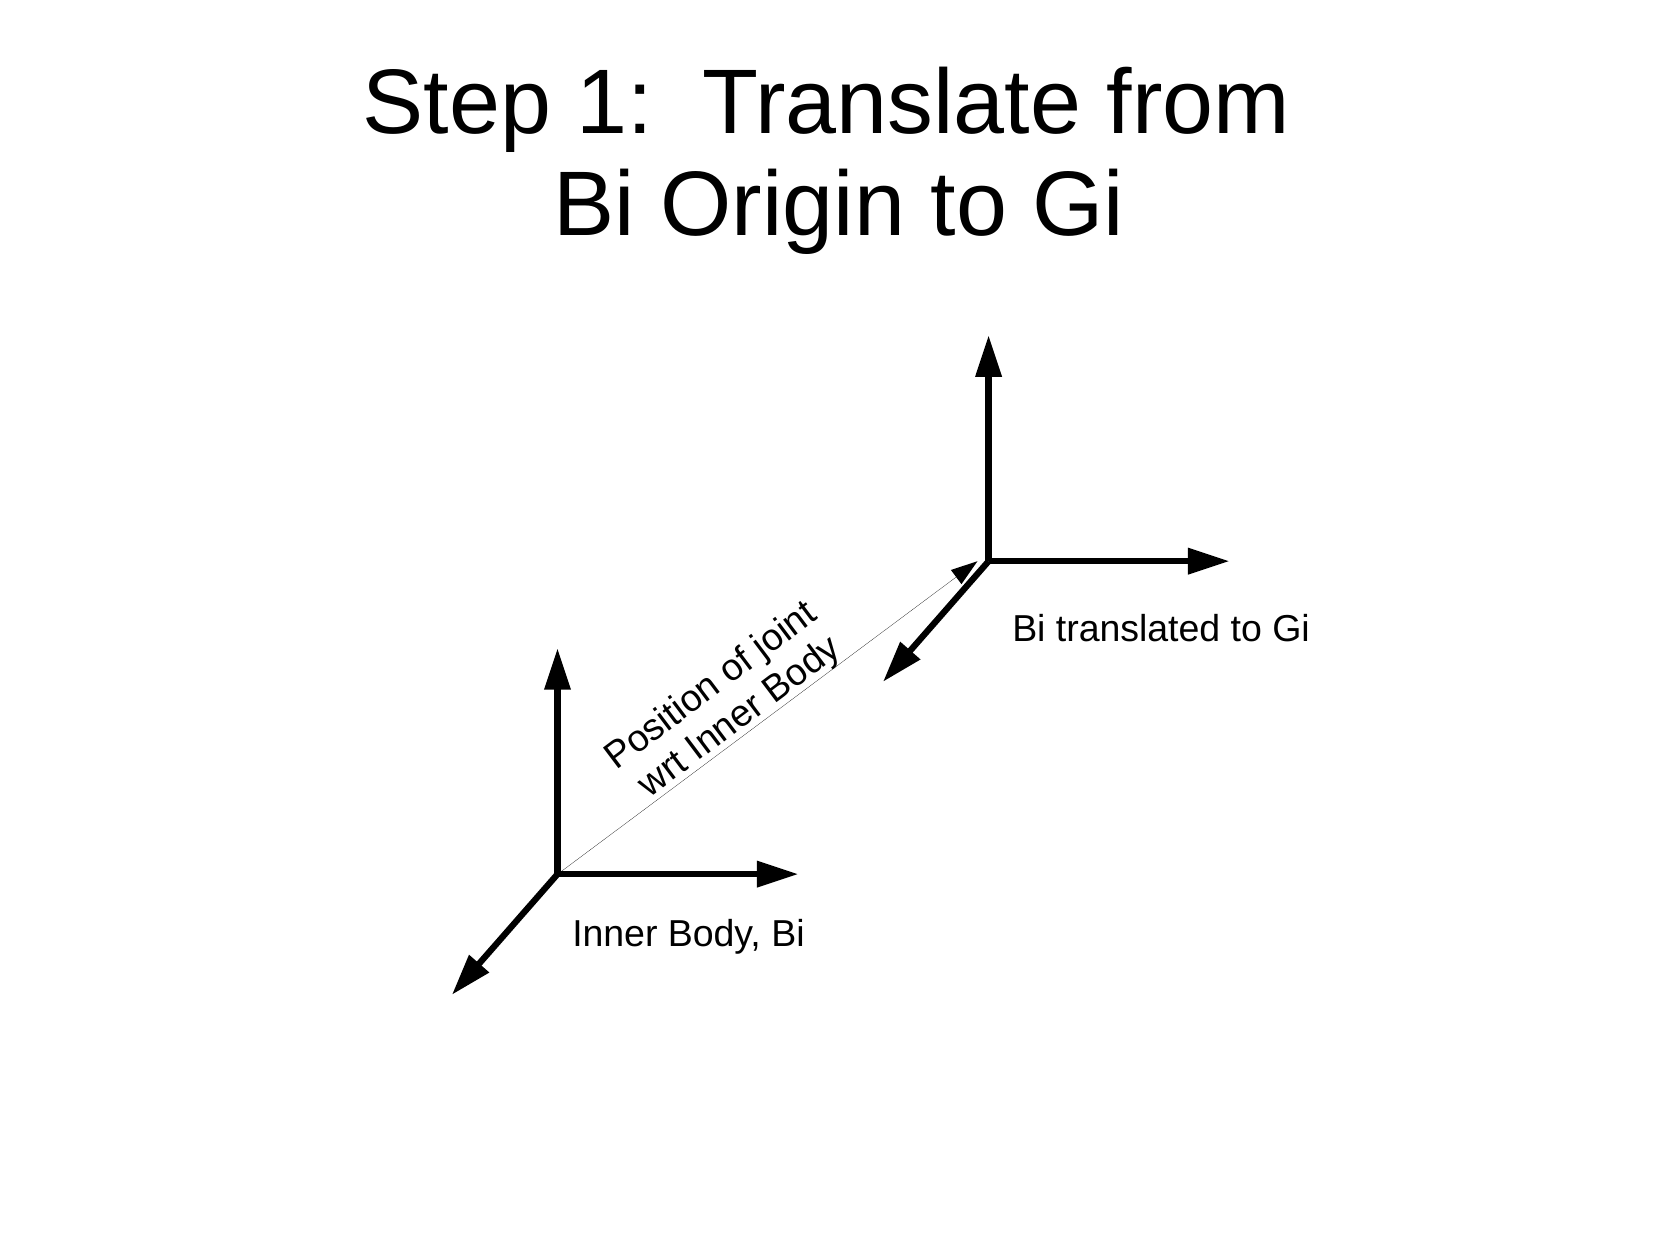

# Step 1: Translate from Bi Origin to Gi
Bi translated to Gi
Position of joint
 wrt Inner Body
Inner Body, Bi